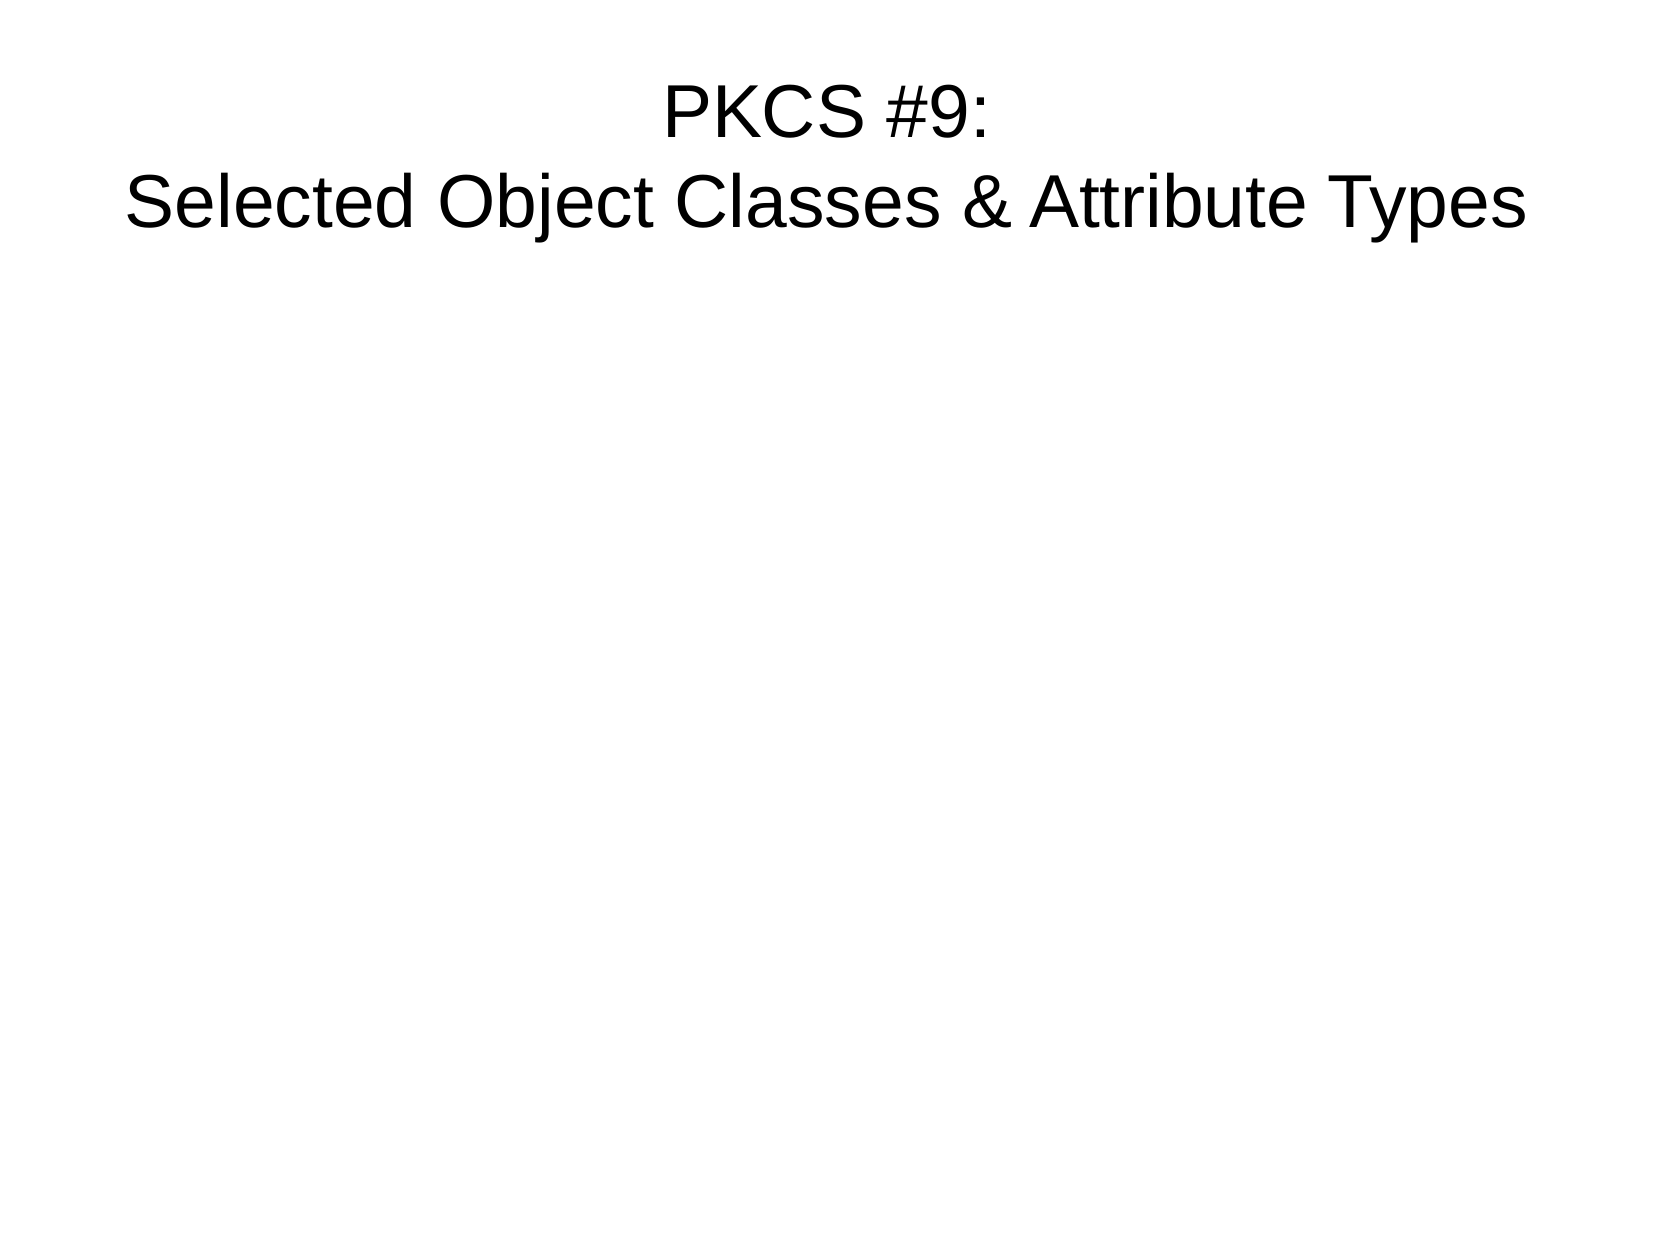

# PKCS #9: Selected Object Classes & Attribute Types